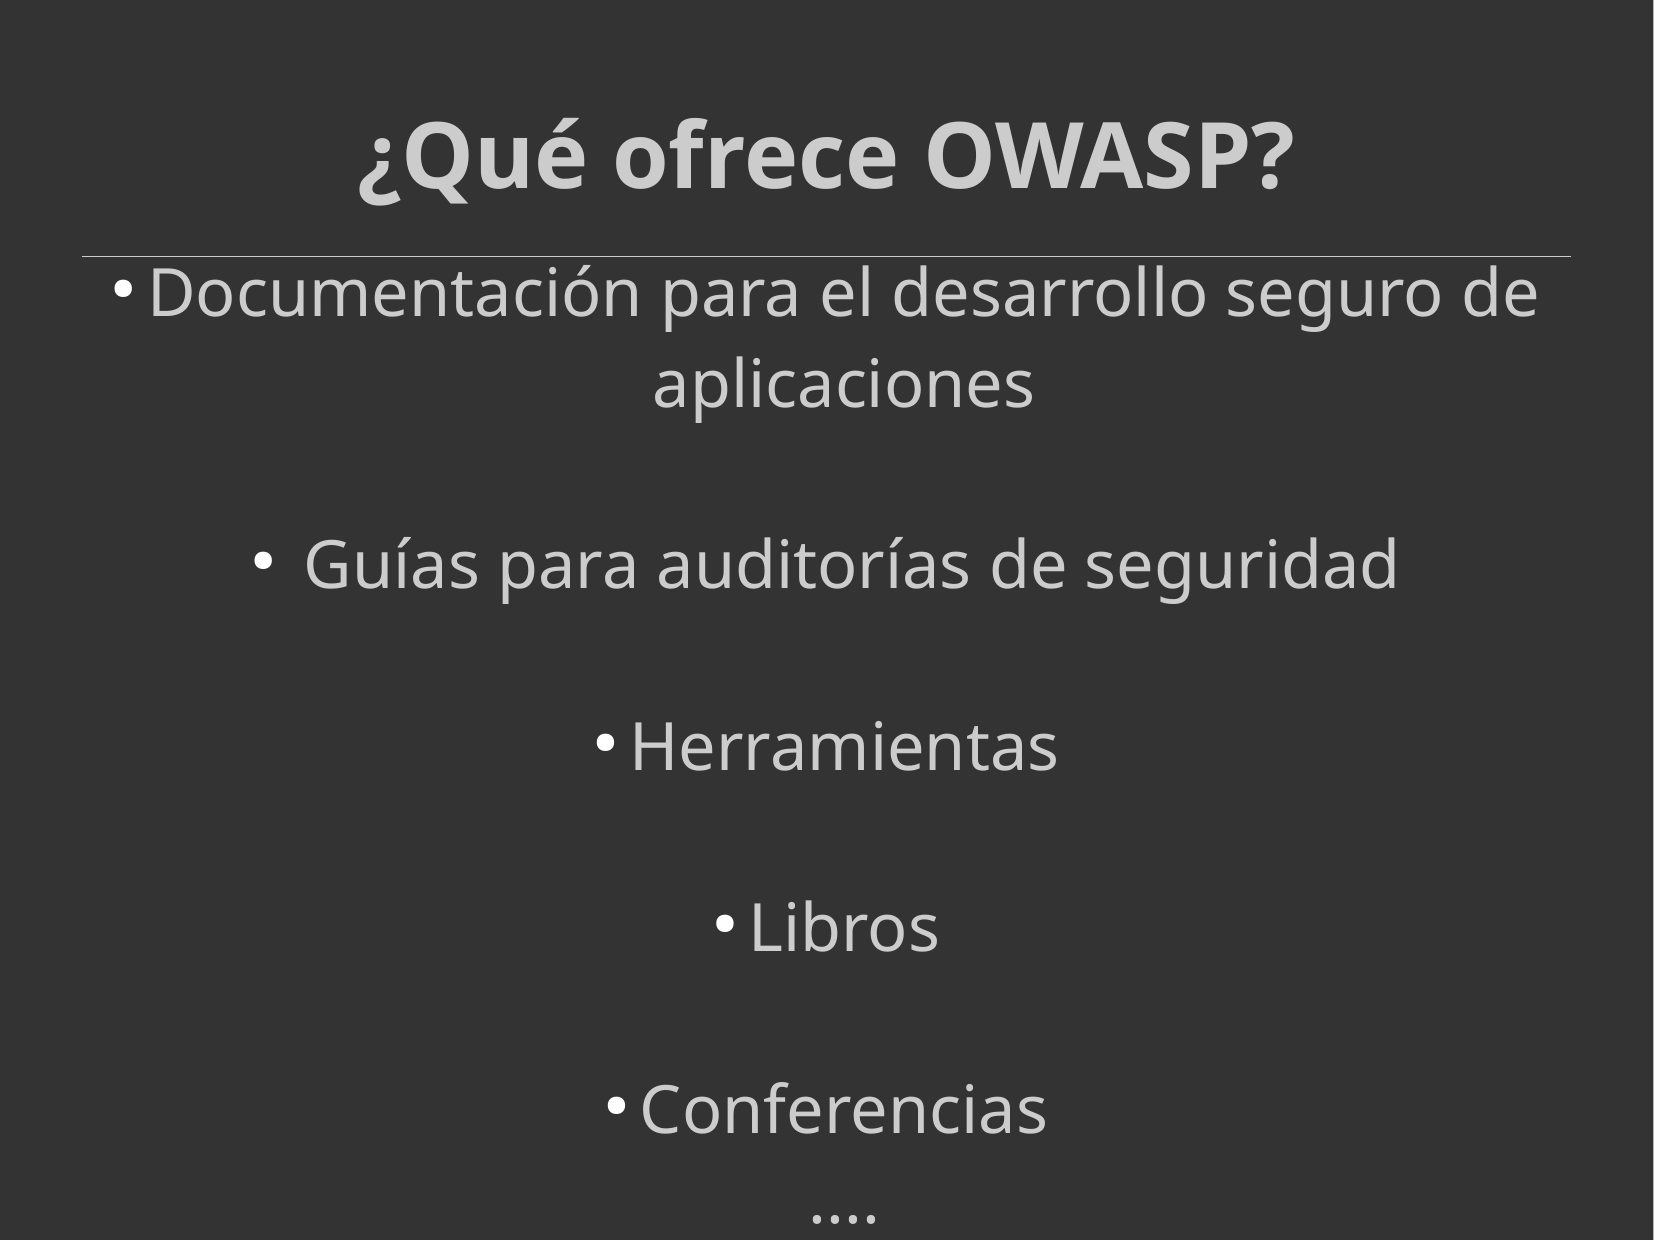

# ¿Qué ofrece OWASP?
Documentación para el desarrollo seguro de aplicaciones
 Guías para auditorías de seguridad
Herramientas
Libros
Conferencias
....